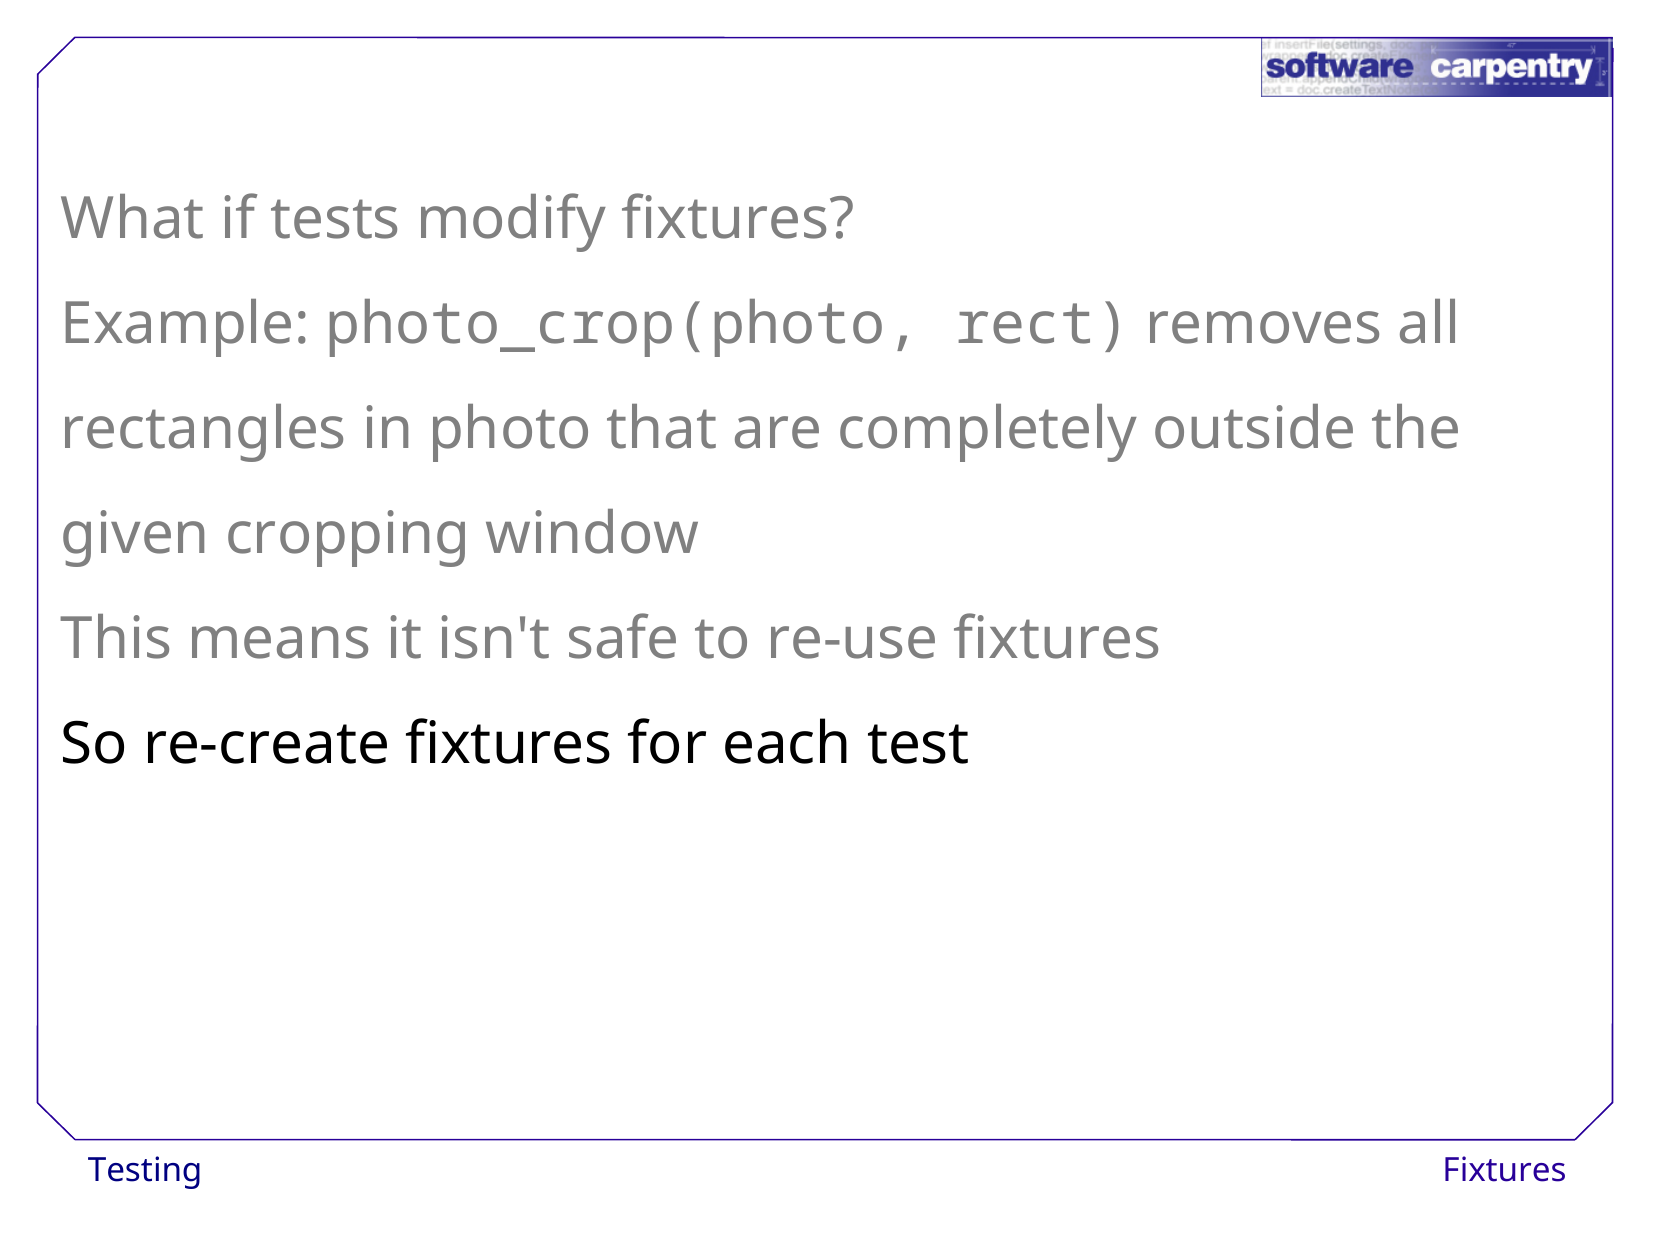

What if tests modify fixtures?
Example: photo_crop(photo, rect) removes all
rectangles in photo that are completely outside the
given cropping window
This means it isn't safe to re-use fixtures
So re-create fixtures for each test